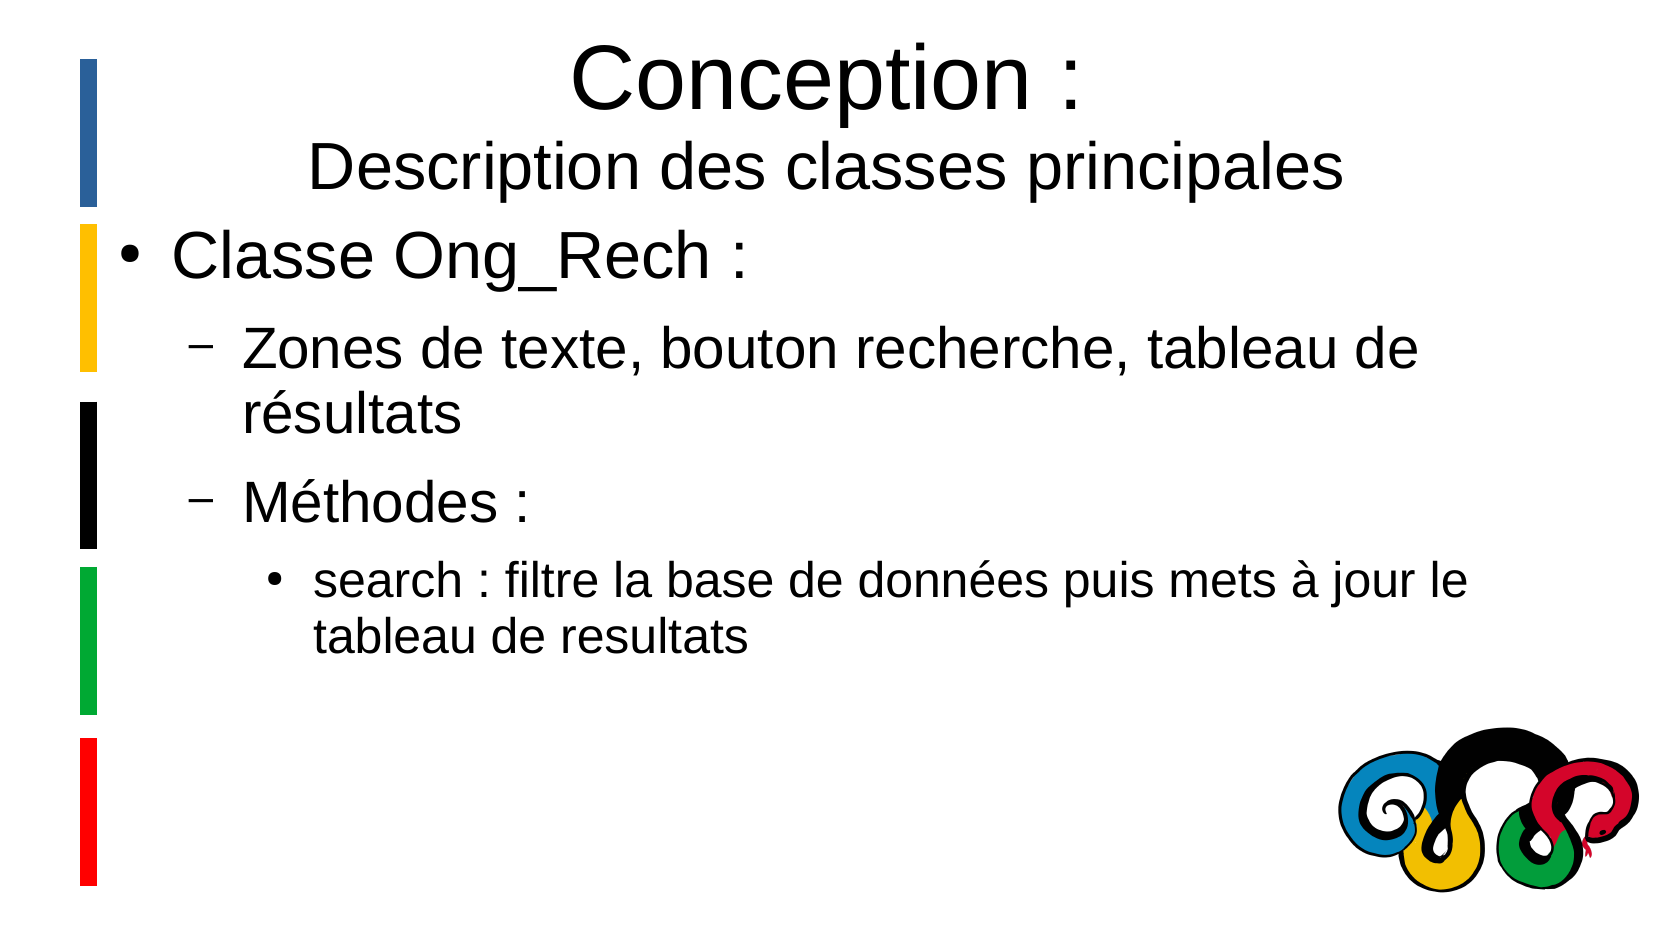

# Conception : Description des classes principales
Classe Ong_Rech :
Zones de texte, bouton recherche, tableau de résultats
Méthodes :
search : filtre la base de données puis mets à jour le tableau de resultats